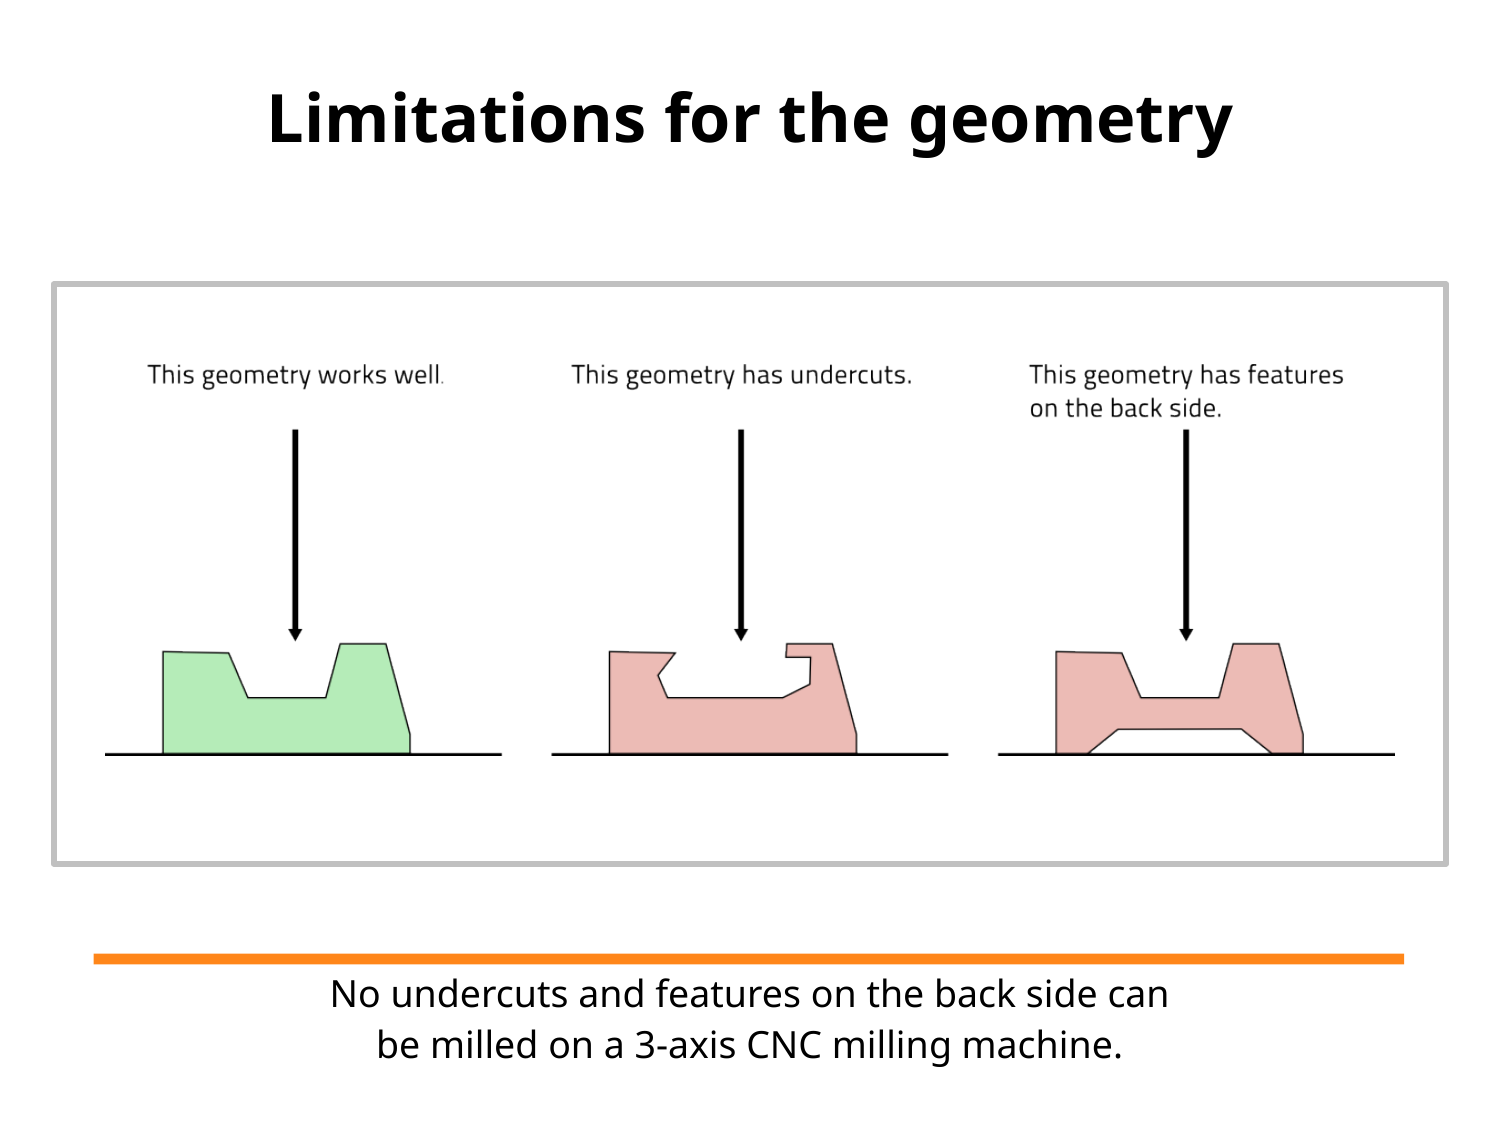

# Limitations for the geometry
No undercuts and features on the back side can be milled on a 3-axis CNC milling machine.